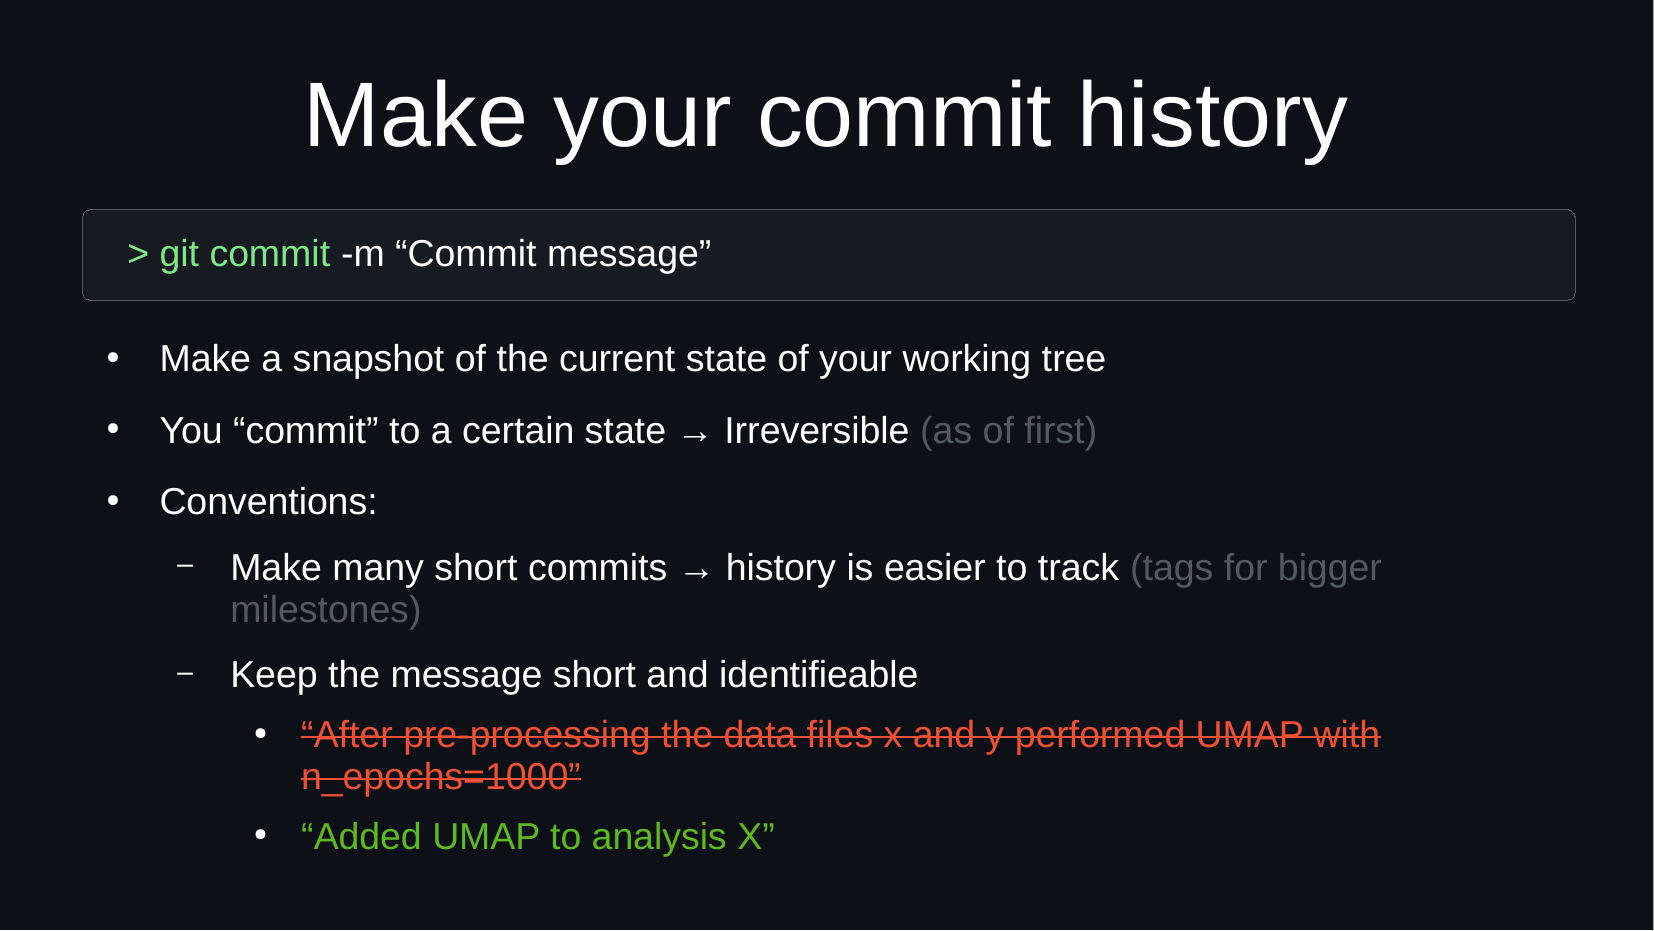

# Make your commit history
> git commit -m “Commit message”
Make a snapshot of the current state of your working tree
You “commit” to a certain state → Irreversible (as of first)
Conventions:
Make many short commits → history is easier to track (tags for bigger milestones)
Keep the message short and identifieable
“After pre-processing the data files x and y performed UMAP with n_epochs=1000”
“Added UMAP to analysis X”